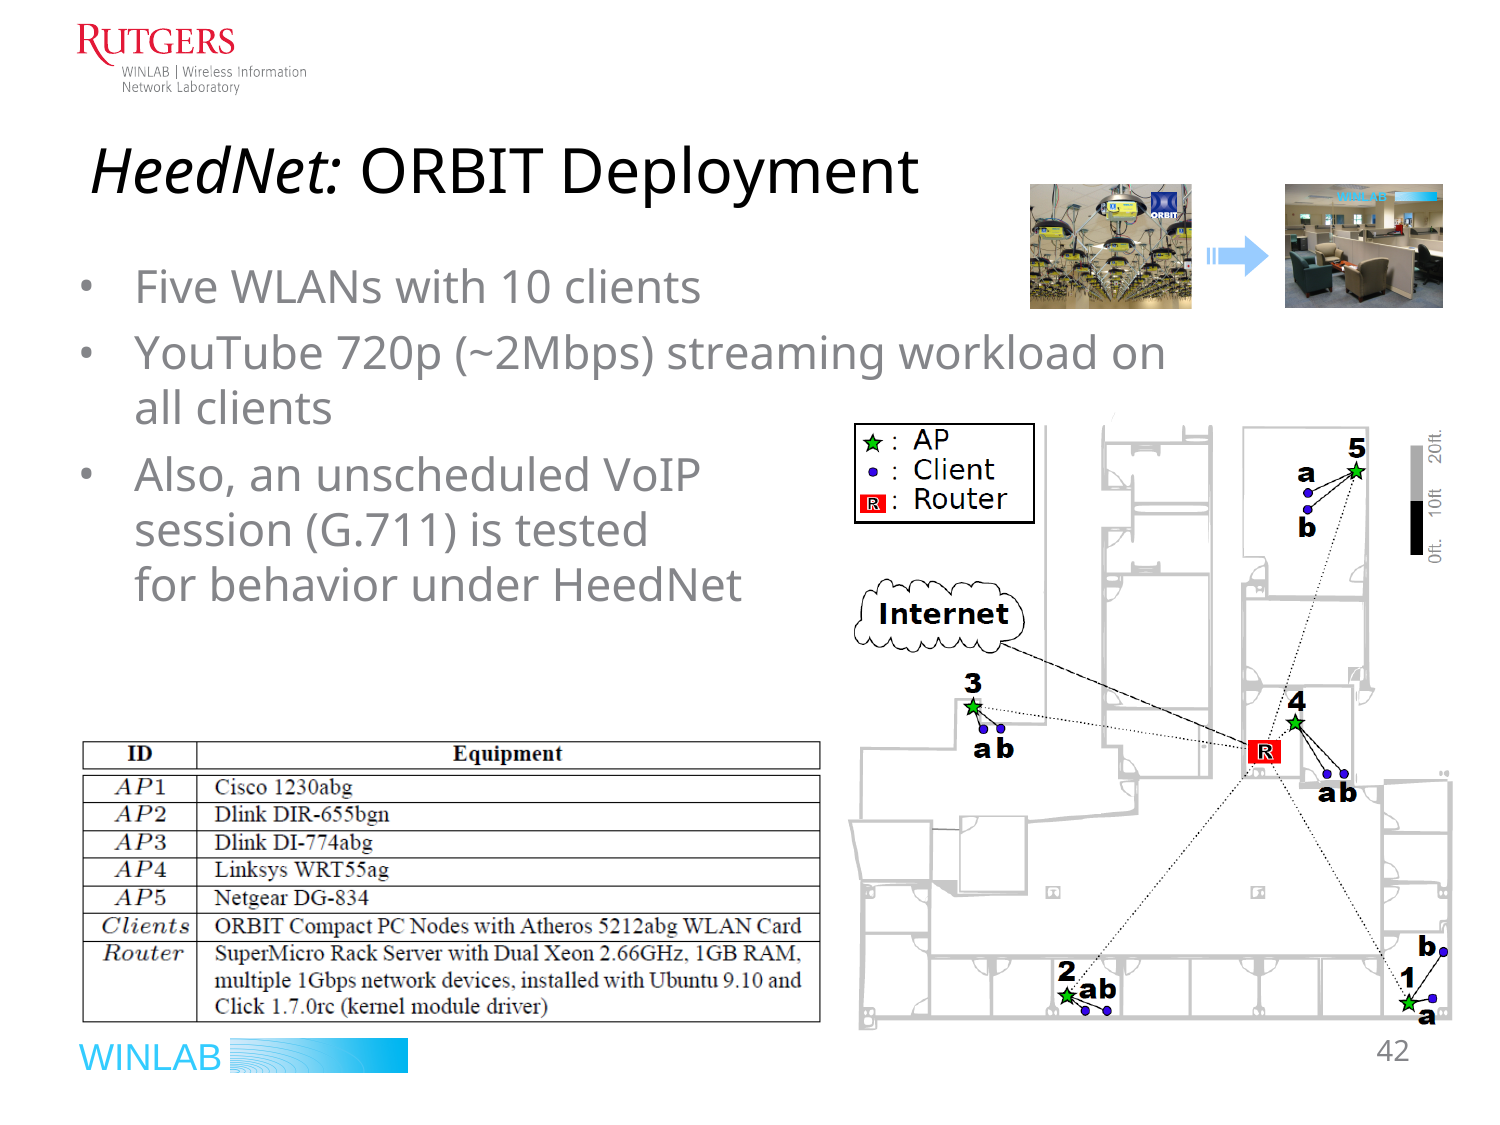

# HeedNet: ORBIT Deployment
WINLAB
Five WLANs with 10 clients
YouTube 720p (~2Mbps) streaming workload on
all clients
Also, an unscheduled VoIP
session (G.711) is tested
for behavior under HeedNet
42